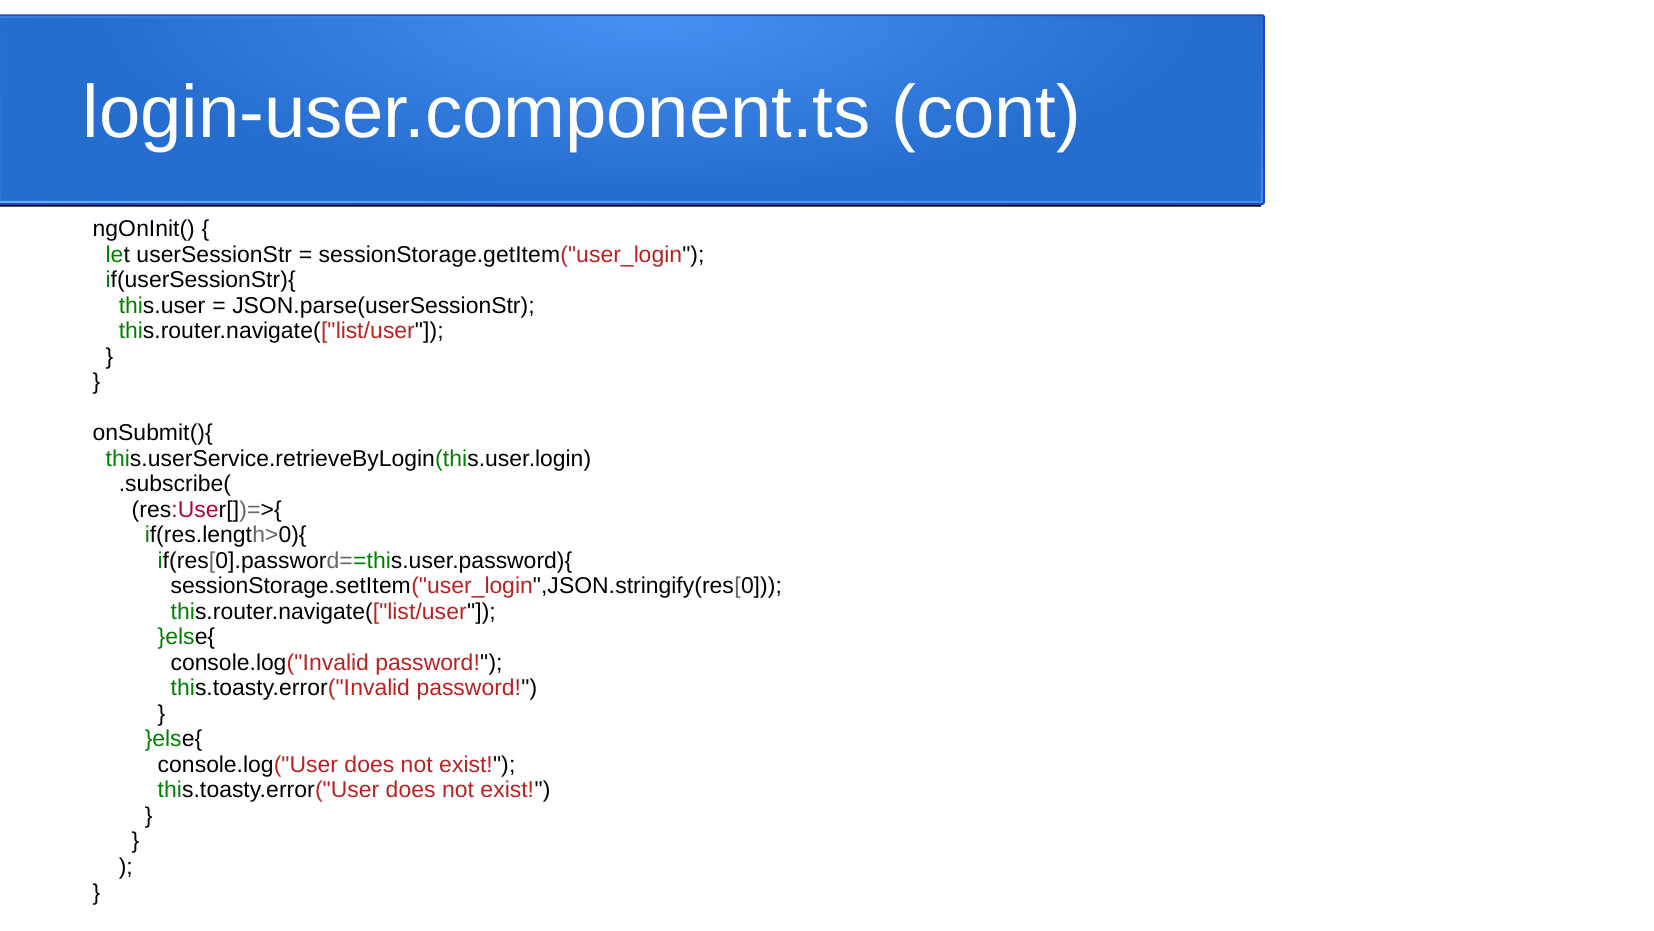

# login-user.component.ts (cont)
 ngOnInit() {
 let userSessionStr = sessionStorage.getItem("user_login");
 if(userSessionStr){
 this.user = JSON.parse(userSessionStr);
 this.router.navigate(["list/user"]);
 }
 }
 onSubmit(){
 this.userService.retrieveByLogin(this.user.login)
 .subscribe(
 (res:User[])=>{
 if(res.length>0){
 if(res[0].password==this.user.password){
 sessionStorage.setItem("user_login",JSON.stringify(res[0]));
 this.router.navigate(["list/user"]);
 }else{
 console.log("Invalid password!");
 this.toasty.error("Invalid password!")
 }
 }else{
 console.log("User does not exist!");
 this.toasty.error("User does not exist!")
 }
 }
 );
 }